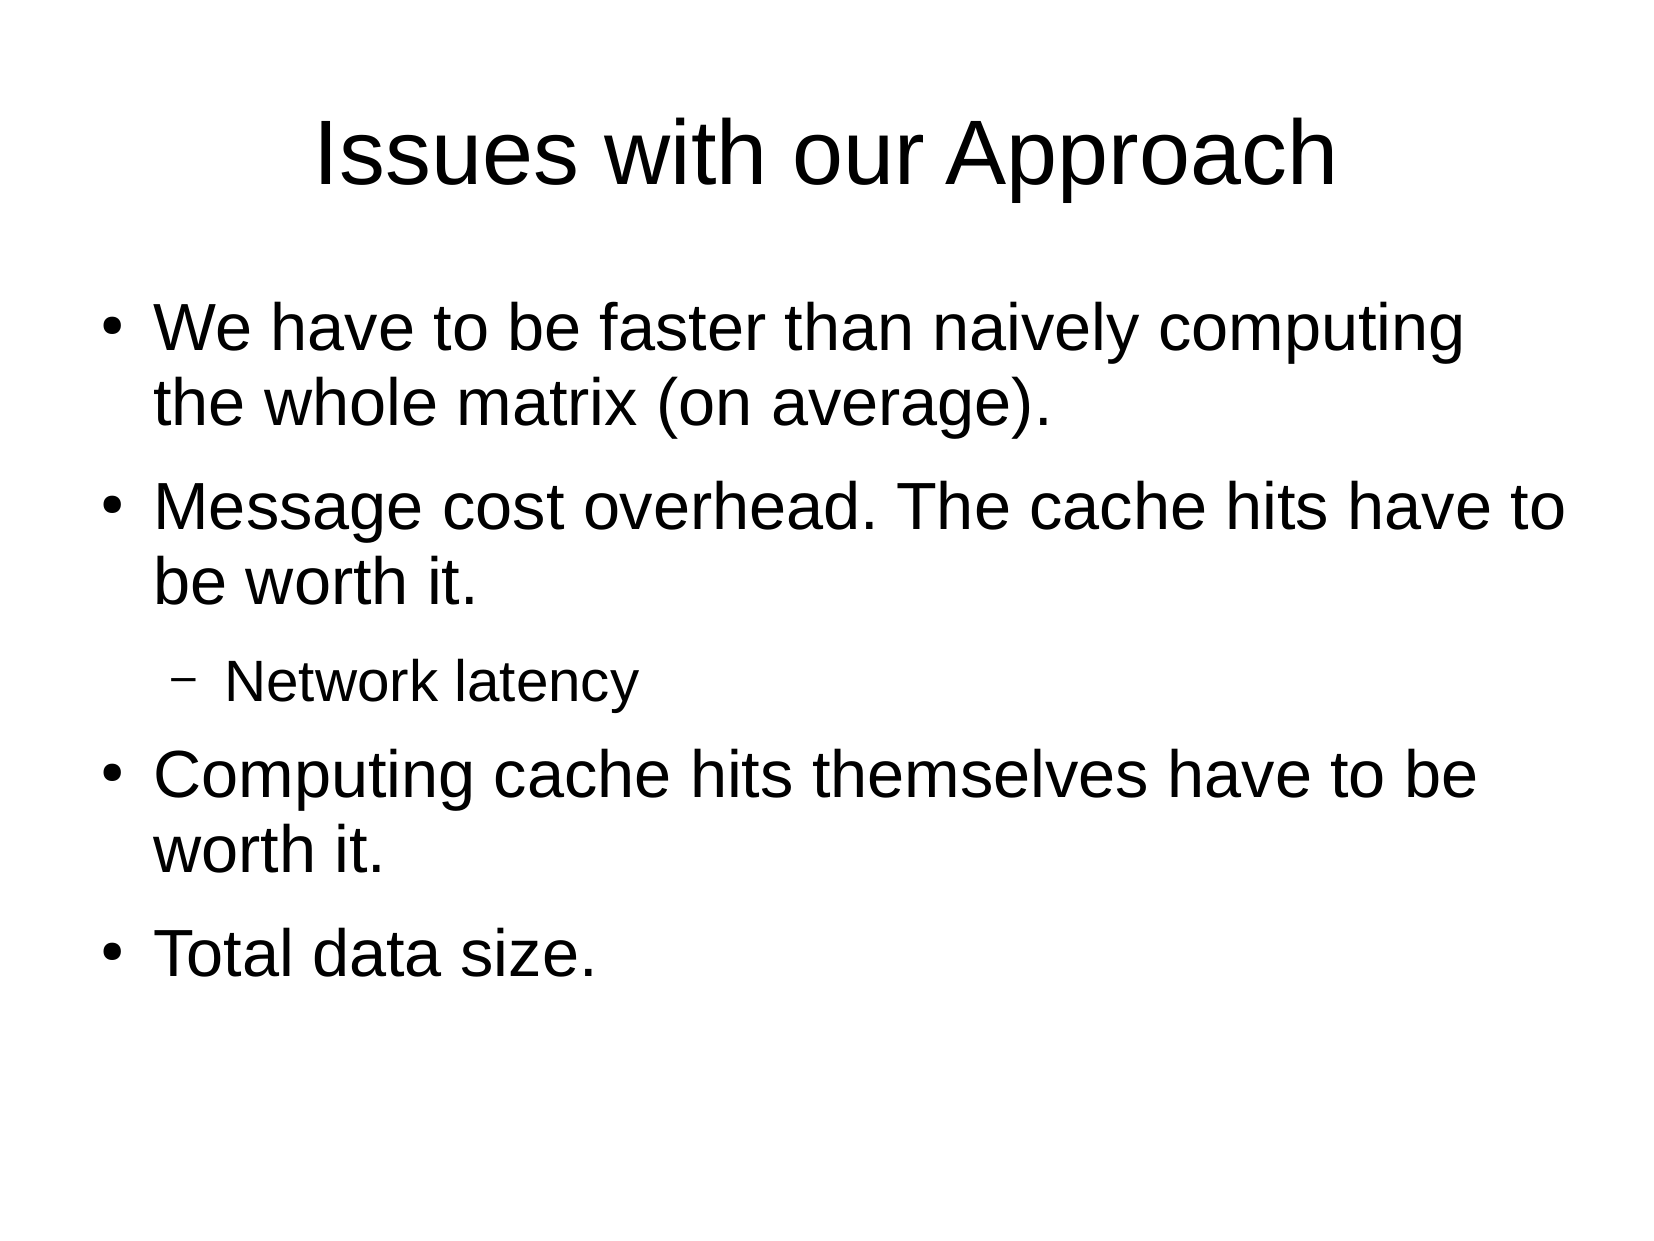

# Issues with our Approach
We have to be faster than naively computing the whole matrix (on average).
Message cost overhead. The cache hits have to be worth it.
Network latency
Computing cache hits themselves have to be worth it.
Total data size.